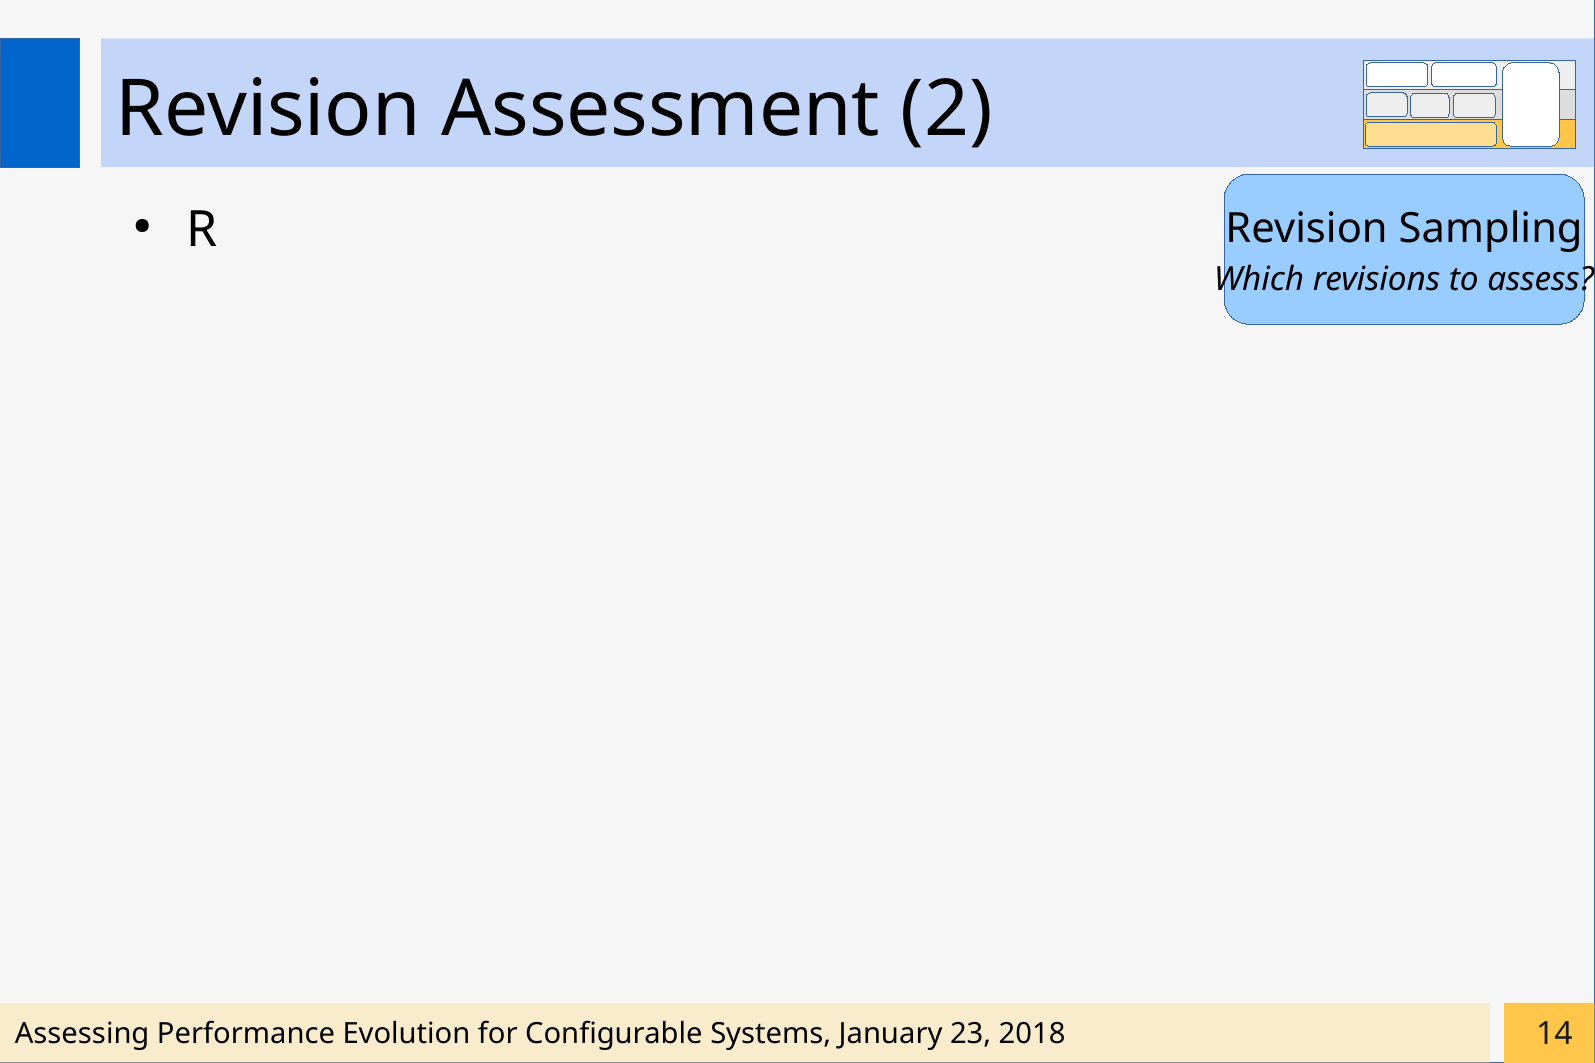

# Revision Assessment (2)
Revision Sampling
Which revisions to assess?
R